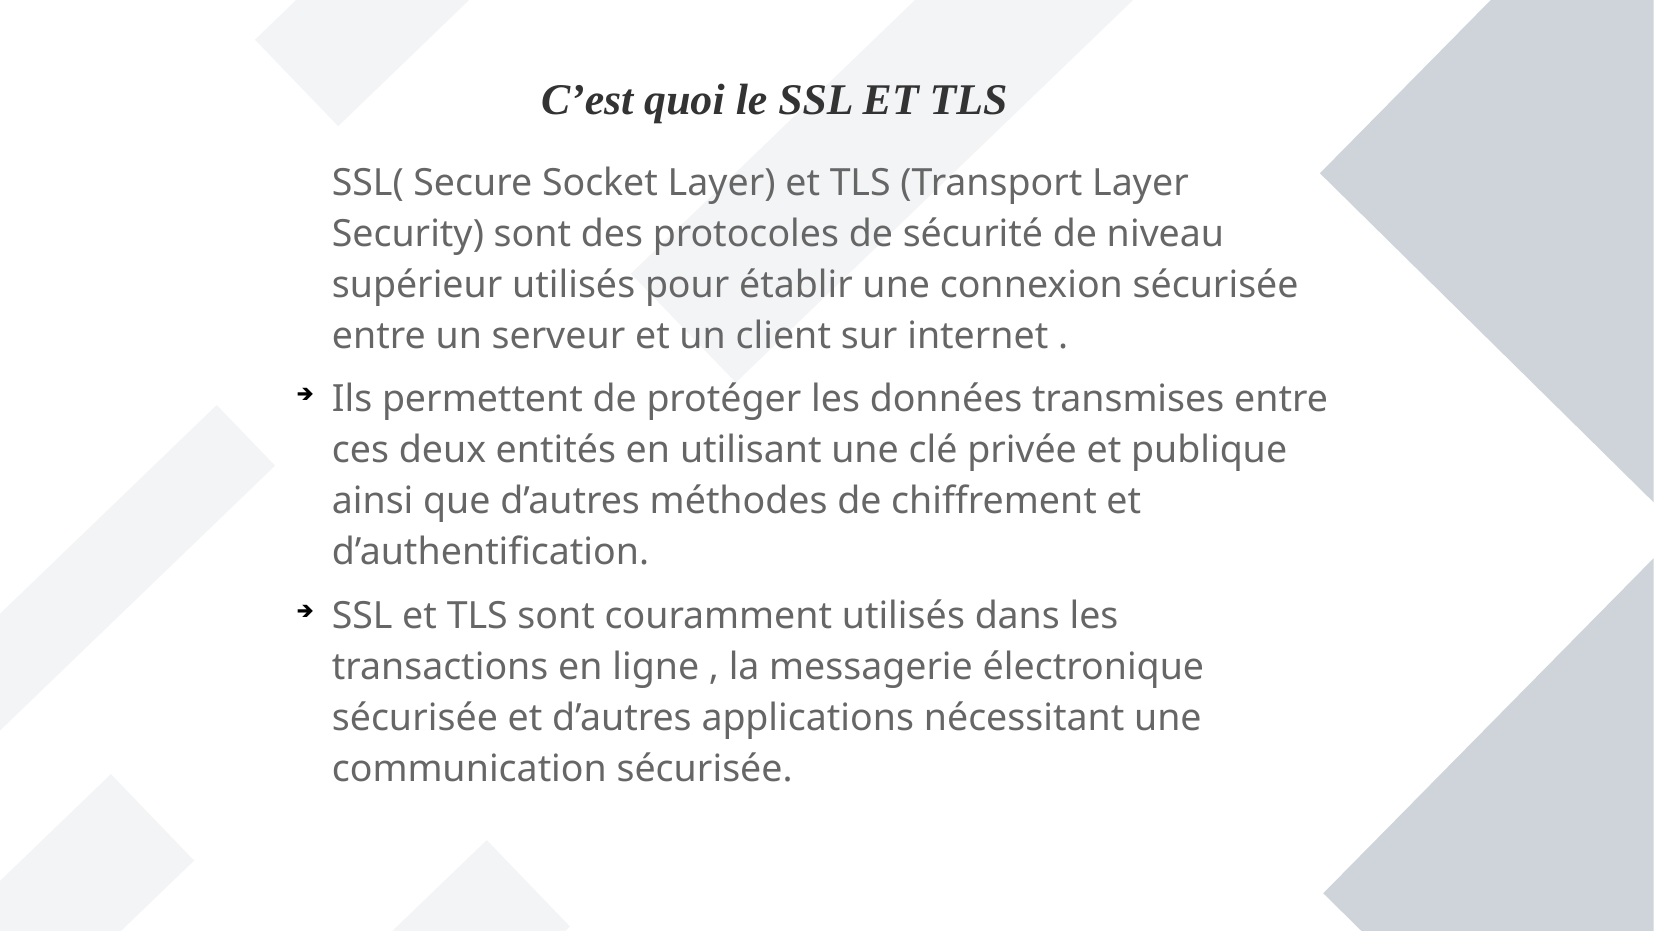

C’est quoi le SSL ET TLS
SSL( Secure Socket Layer) et TLS (Transport Layer Security) sont des protocoles de sécurité de niveau supérieur utilisés pour établir une connexion sécurisée entre un serveur et un client sur internet .
Ils permettent de protéger les données transmises entre ces deux entités en utilisant une clé privée et publique ainsi que d’autres méthodes de chiffrement et d’authentification.
SSL et TLS sont couramment utilisés dans les transactions en ligne , la messagerie électronique sécurisée et d’autres applications nécessitant une communication sécurisée.